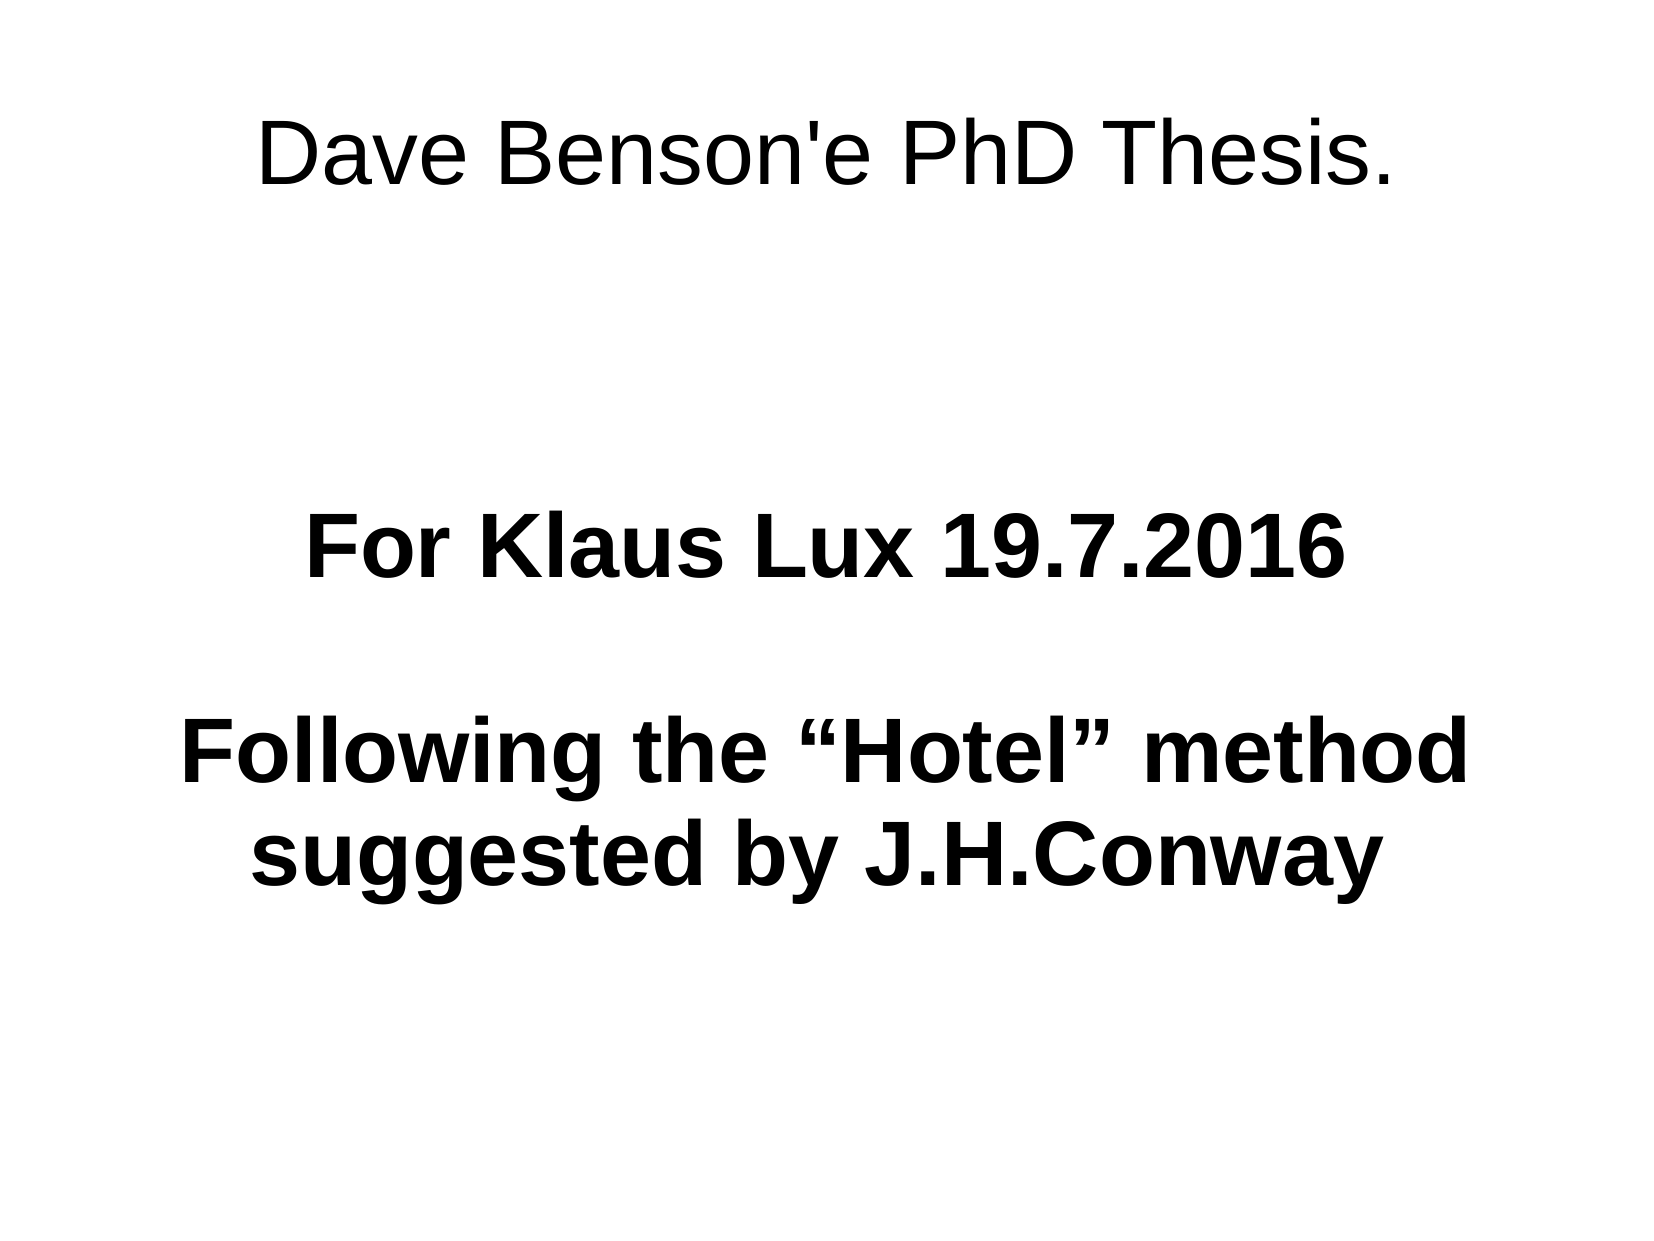

# Dave Benson'e PhD Thesis.
For Klaus Lux 19.7.2016
Following the “Hotel” method suggested by J.H.Conway